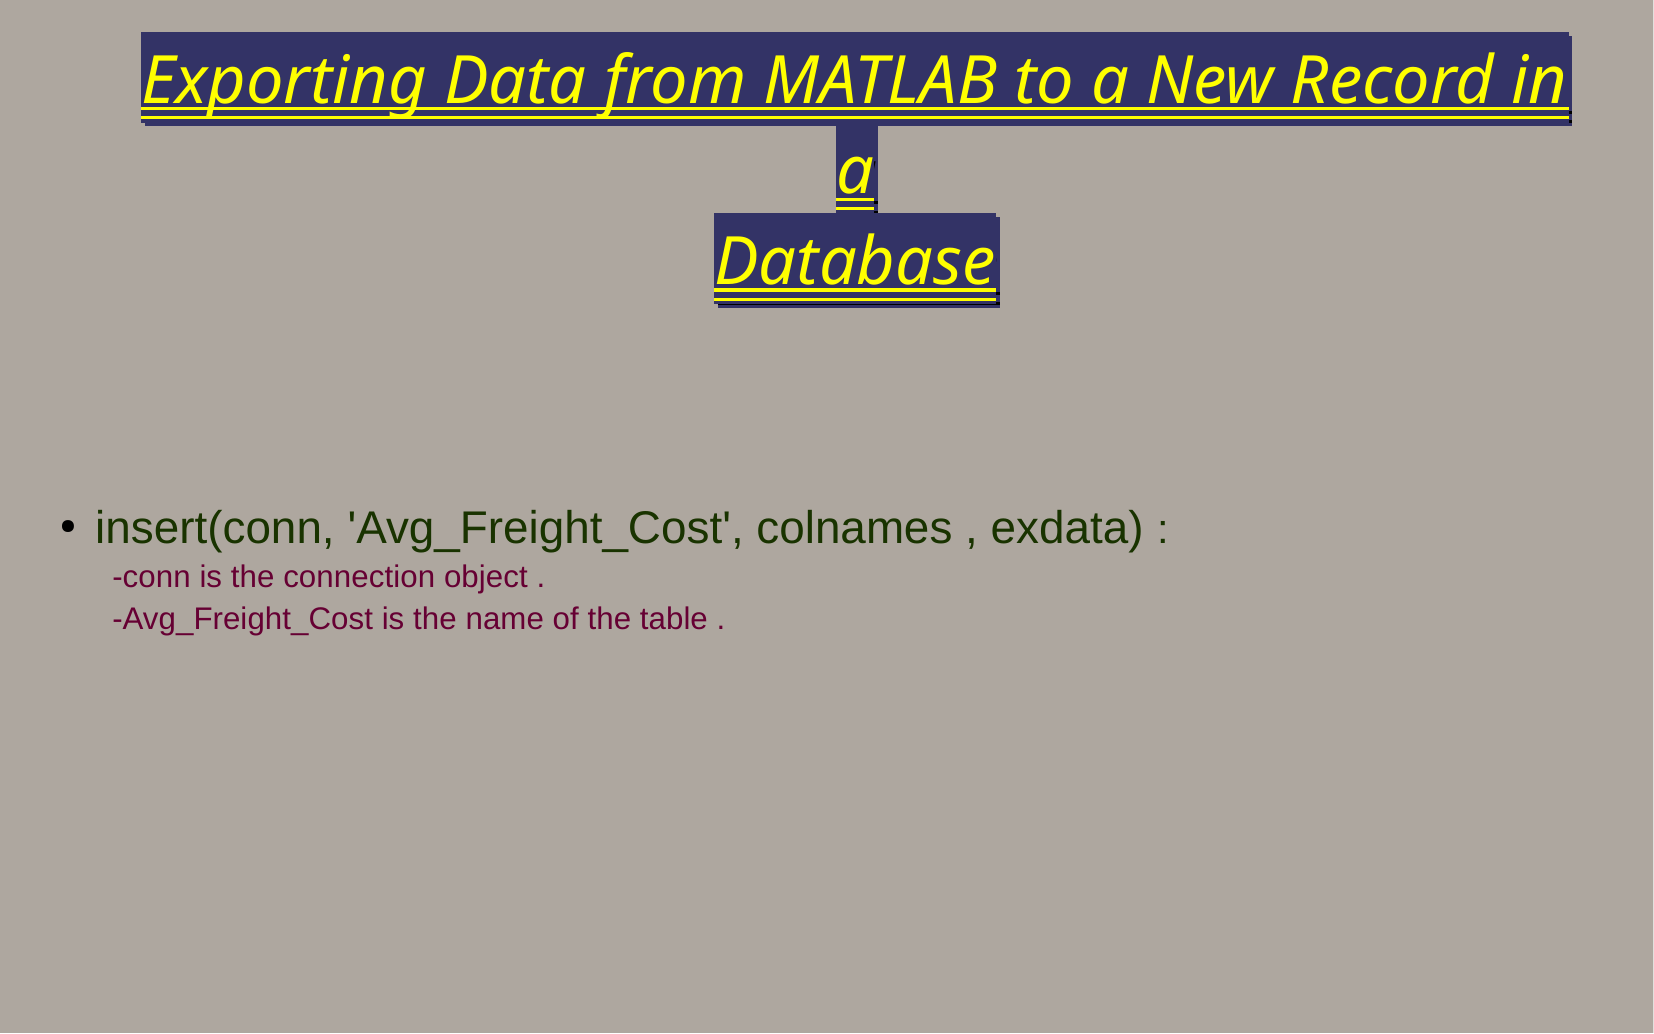

# Exporting Data from MATLAB to a New Record in a
Database
insert(conn, 'Avg_Freight_Cost', colnames , exdata) :
 -conn is the connection object .
 -Avg_Freight_Cost is the name of the table .